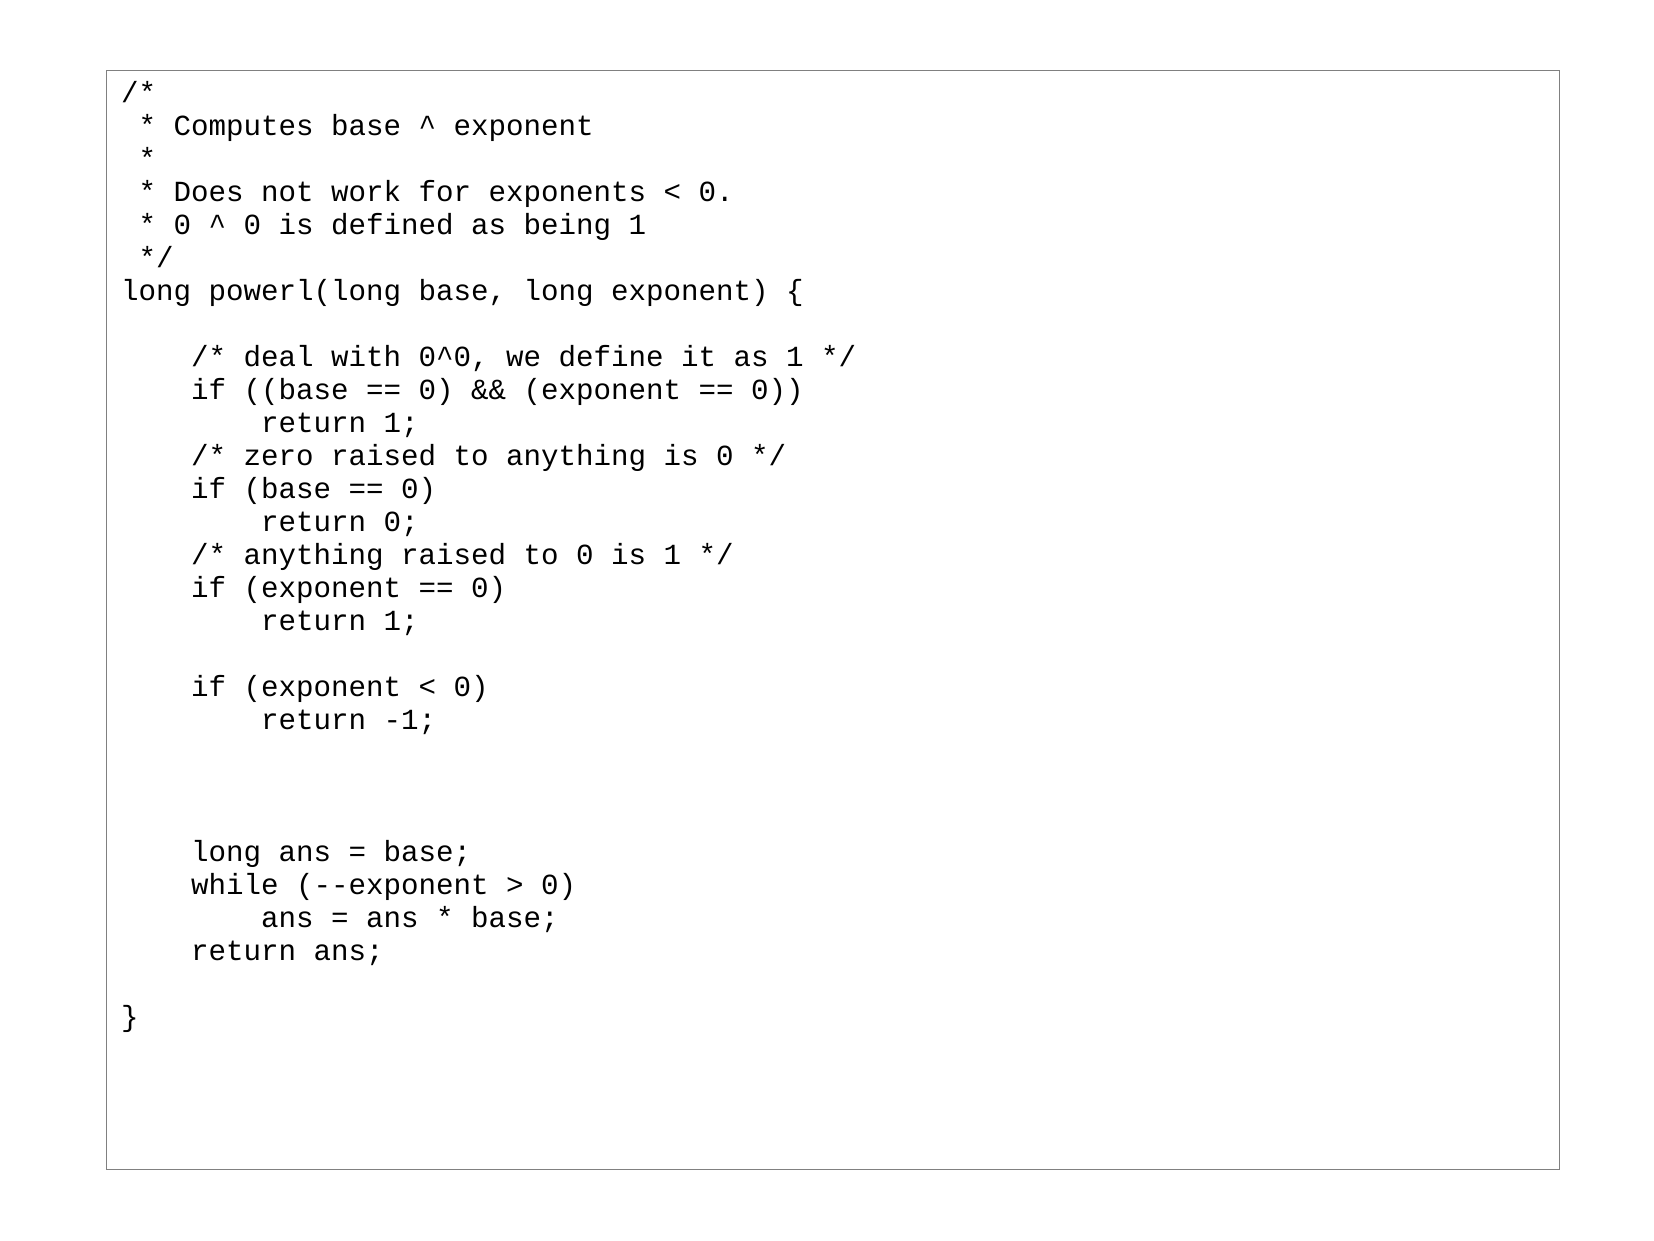

/*
 * Computes base ^ exponent
 *
 * Does not work for exponents < 0.
 * 0 ^ 0 is defined as being 1
 */
long powerl(long base, long exponent) {
 /* deal with 0^0, we define it as 1 */
 if ((base == 0) && (exponent == 0))
 return 1;
 /* zero raised to anything is 0 */
 if (base == 0)
 return 0;
 /* anything raised to 0 is 1 */
 if (exponent == 0)
 return 1;
 if (exponent < 0)
 return -1;
 long ans = base;
 while (--exponent > 0)
 ans = ans * base;
 return ans;
}